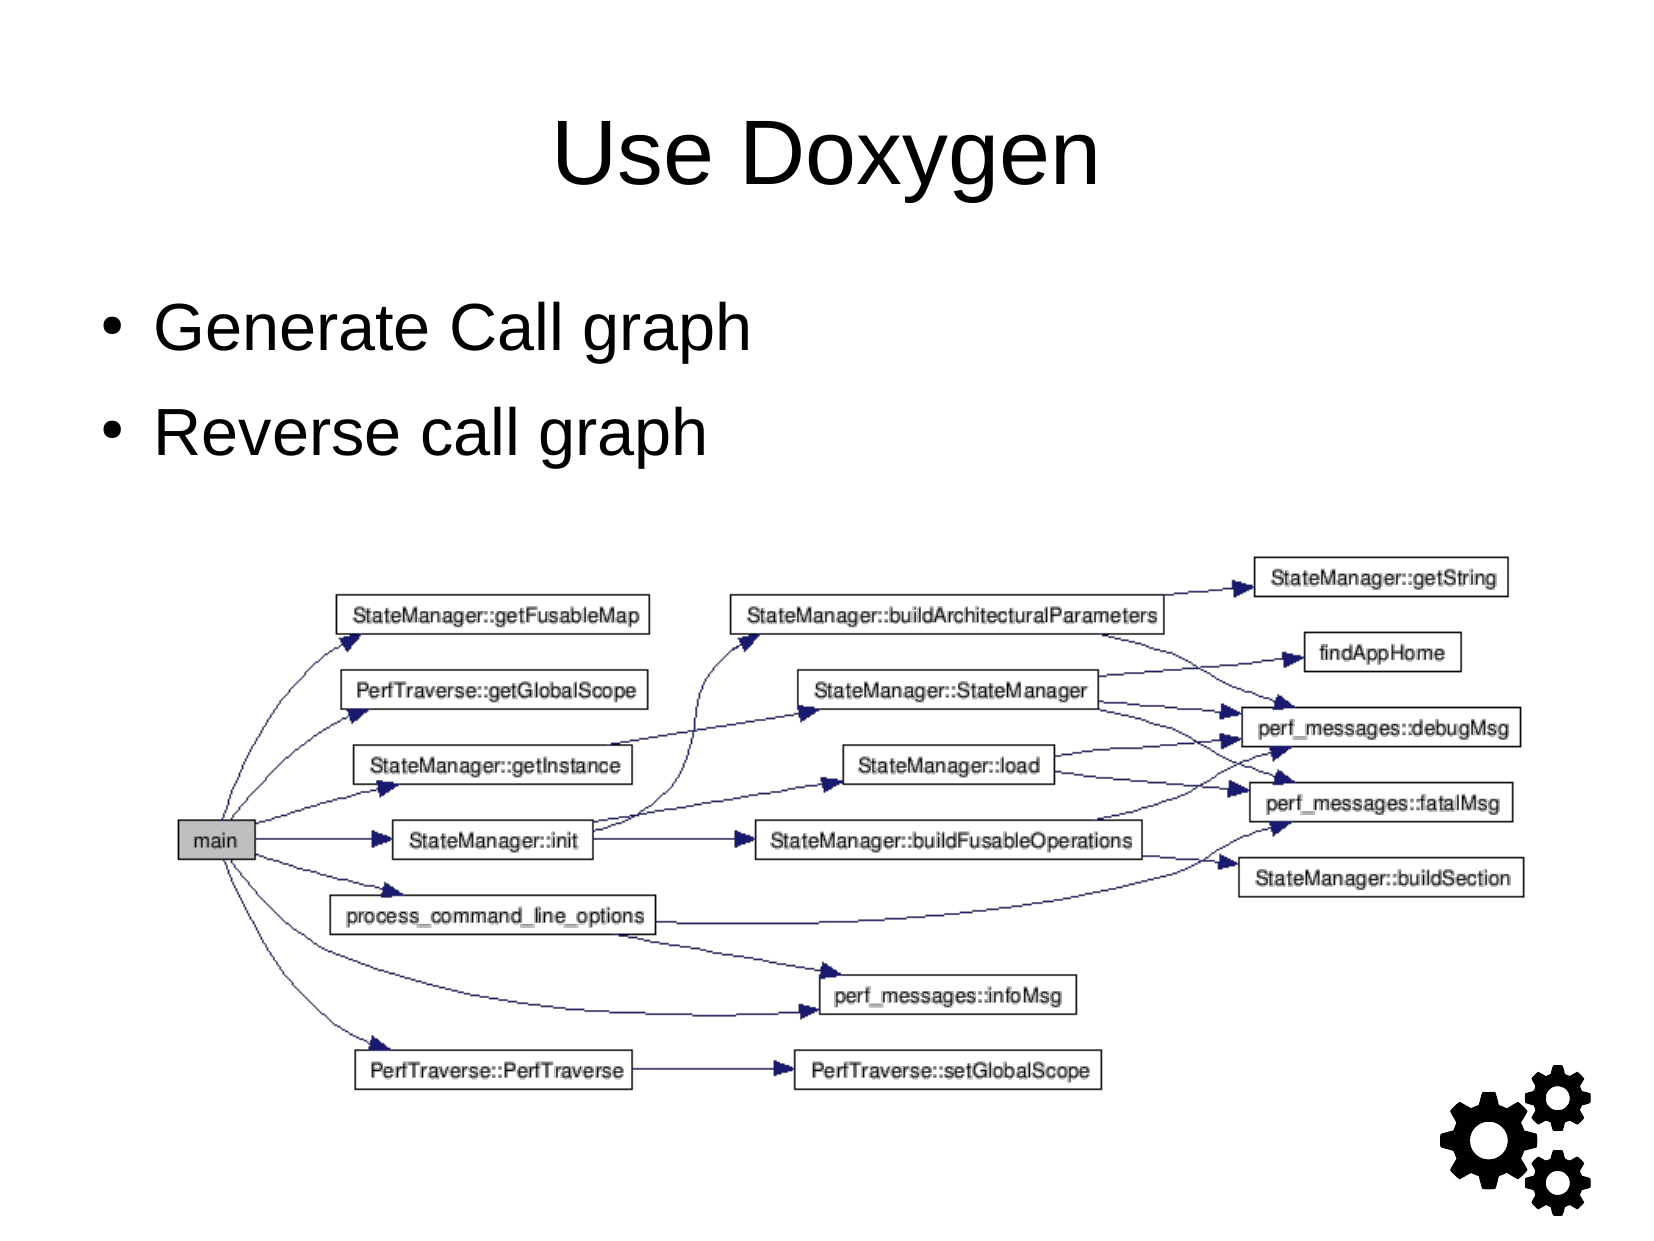

# Use Doxygen
Generate Call graph
Reverse call graph